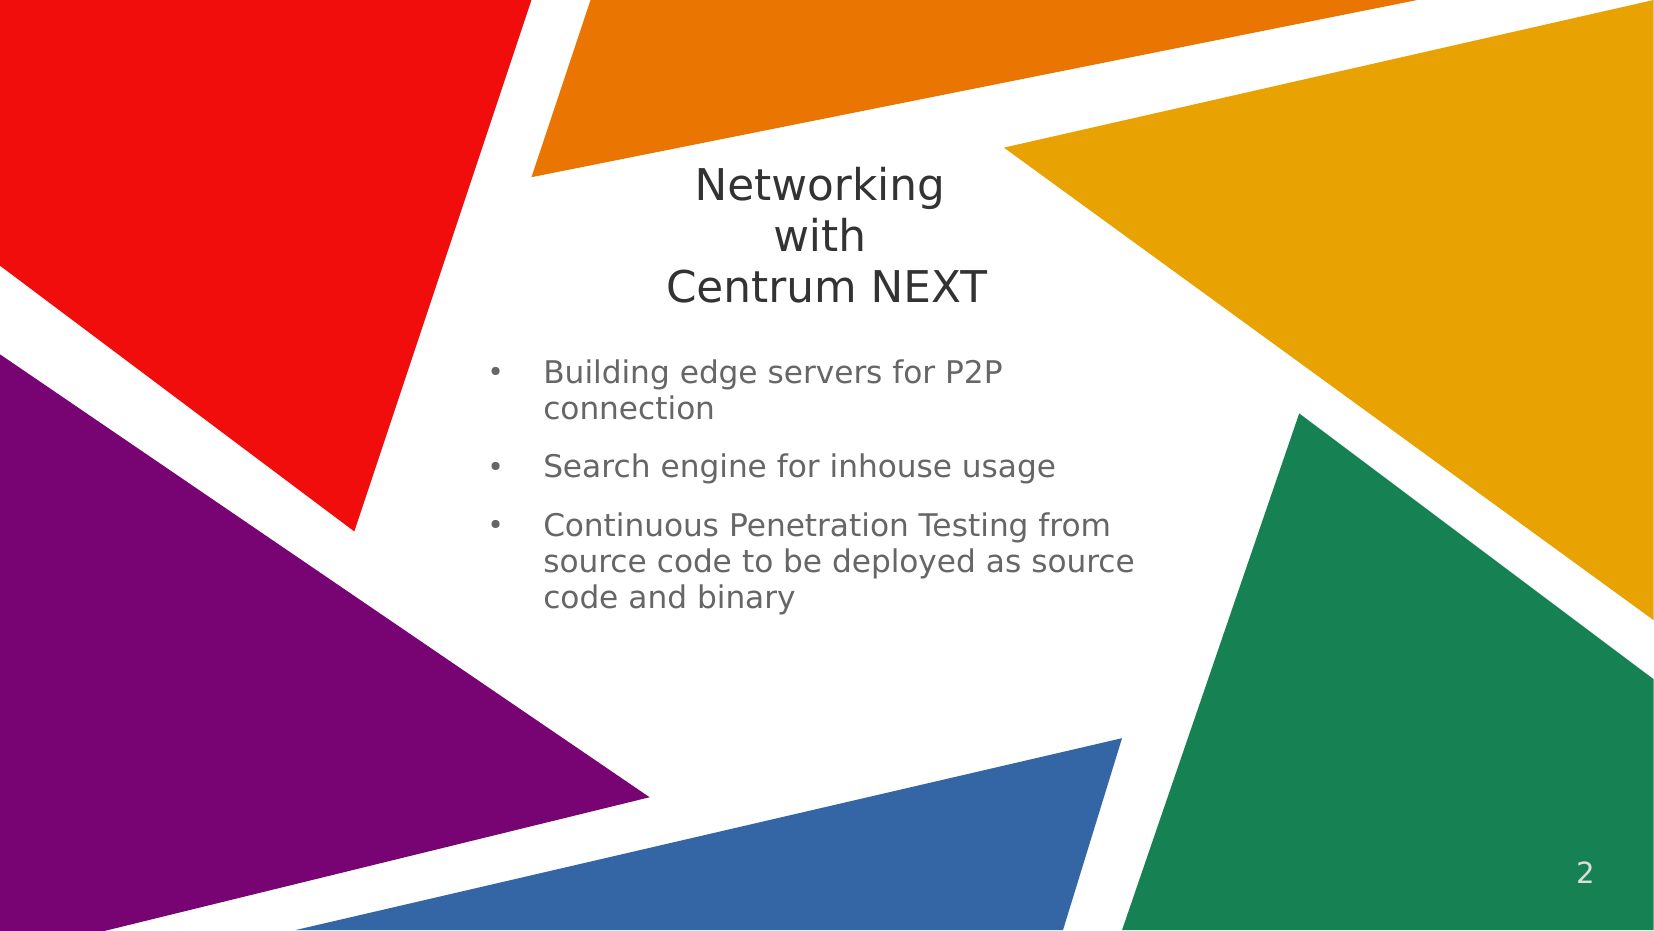

# Networking with Centrum NEXT
Building edge servers for P2P connection
Search engine for inhouse usage
Continuous Penetration Testing from source code to be deployed as source code and binary
2